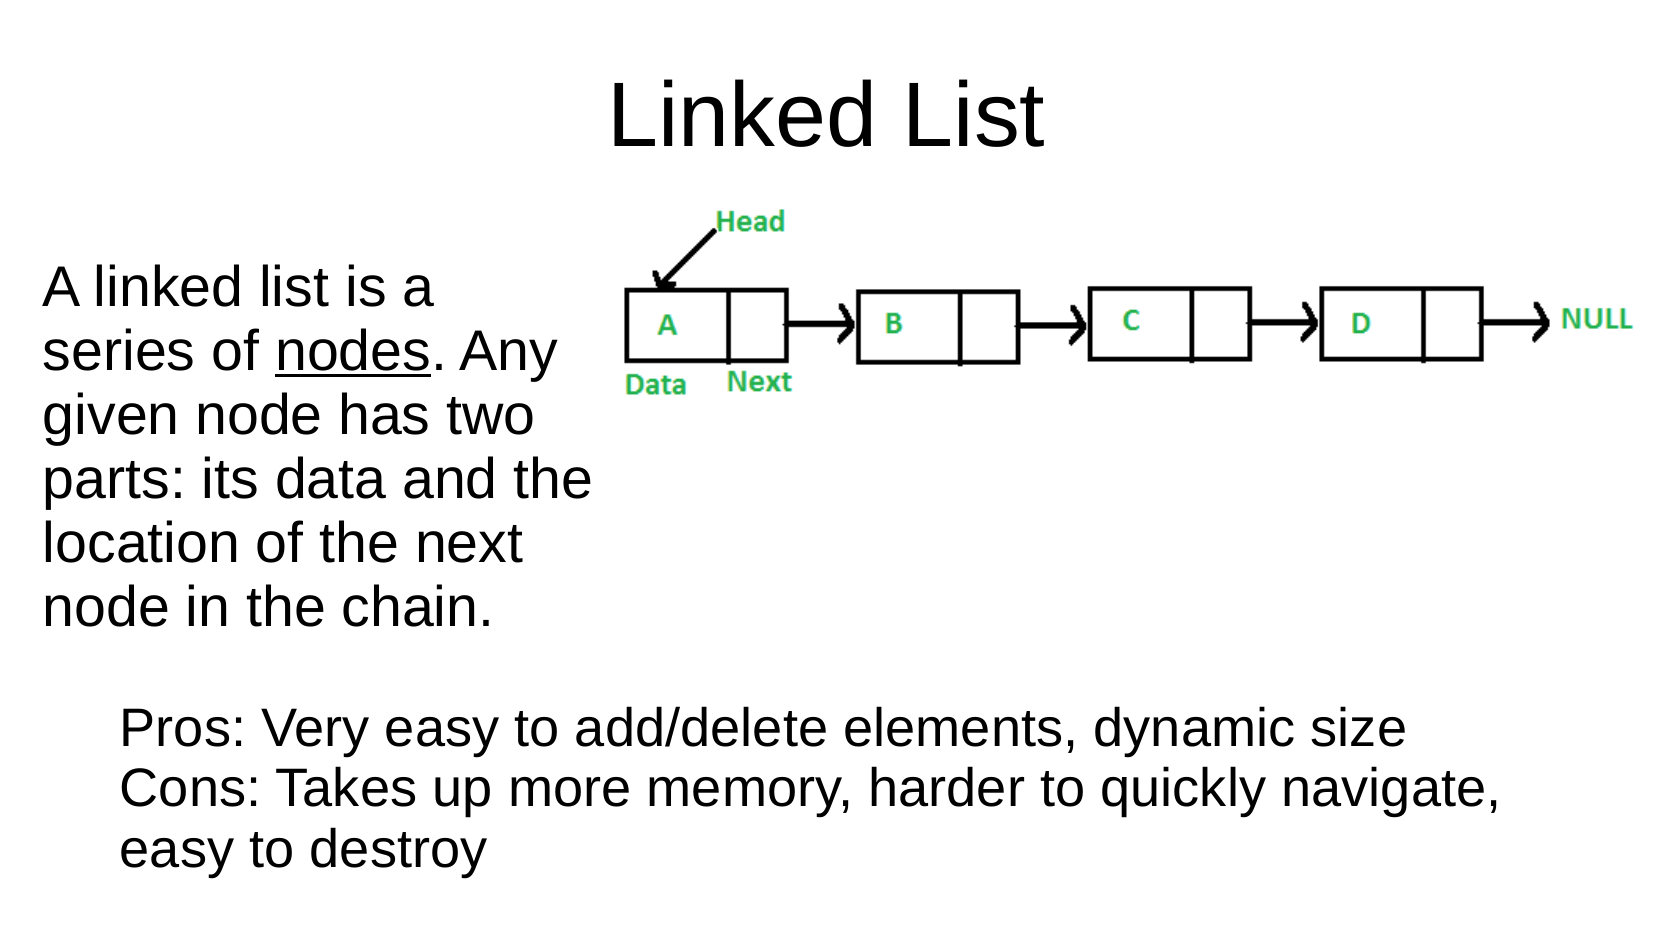

# Linked List
A linked list is a series of nodes. Any given node has two parts: its data and the location of the next node in the chain.
Pros: Very easy to add/delete elements, dynamic size
Cons: Takes up more memory, harder to quickly navigate, easy to destroy